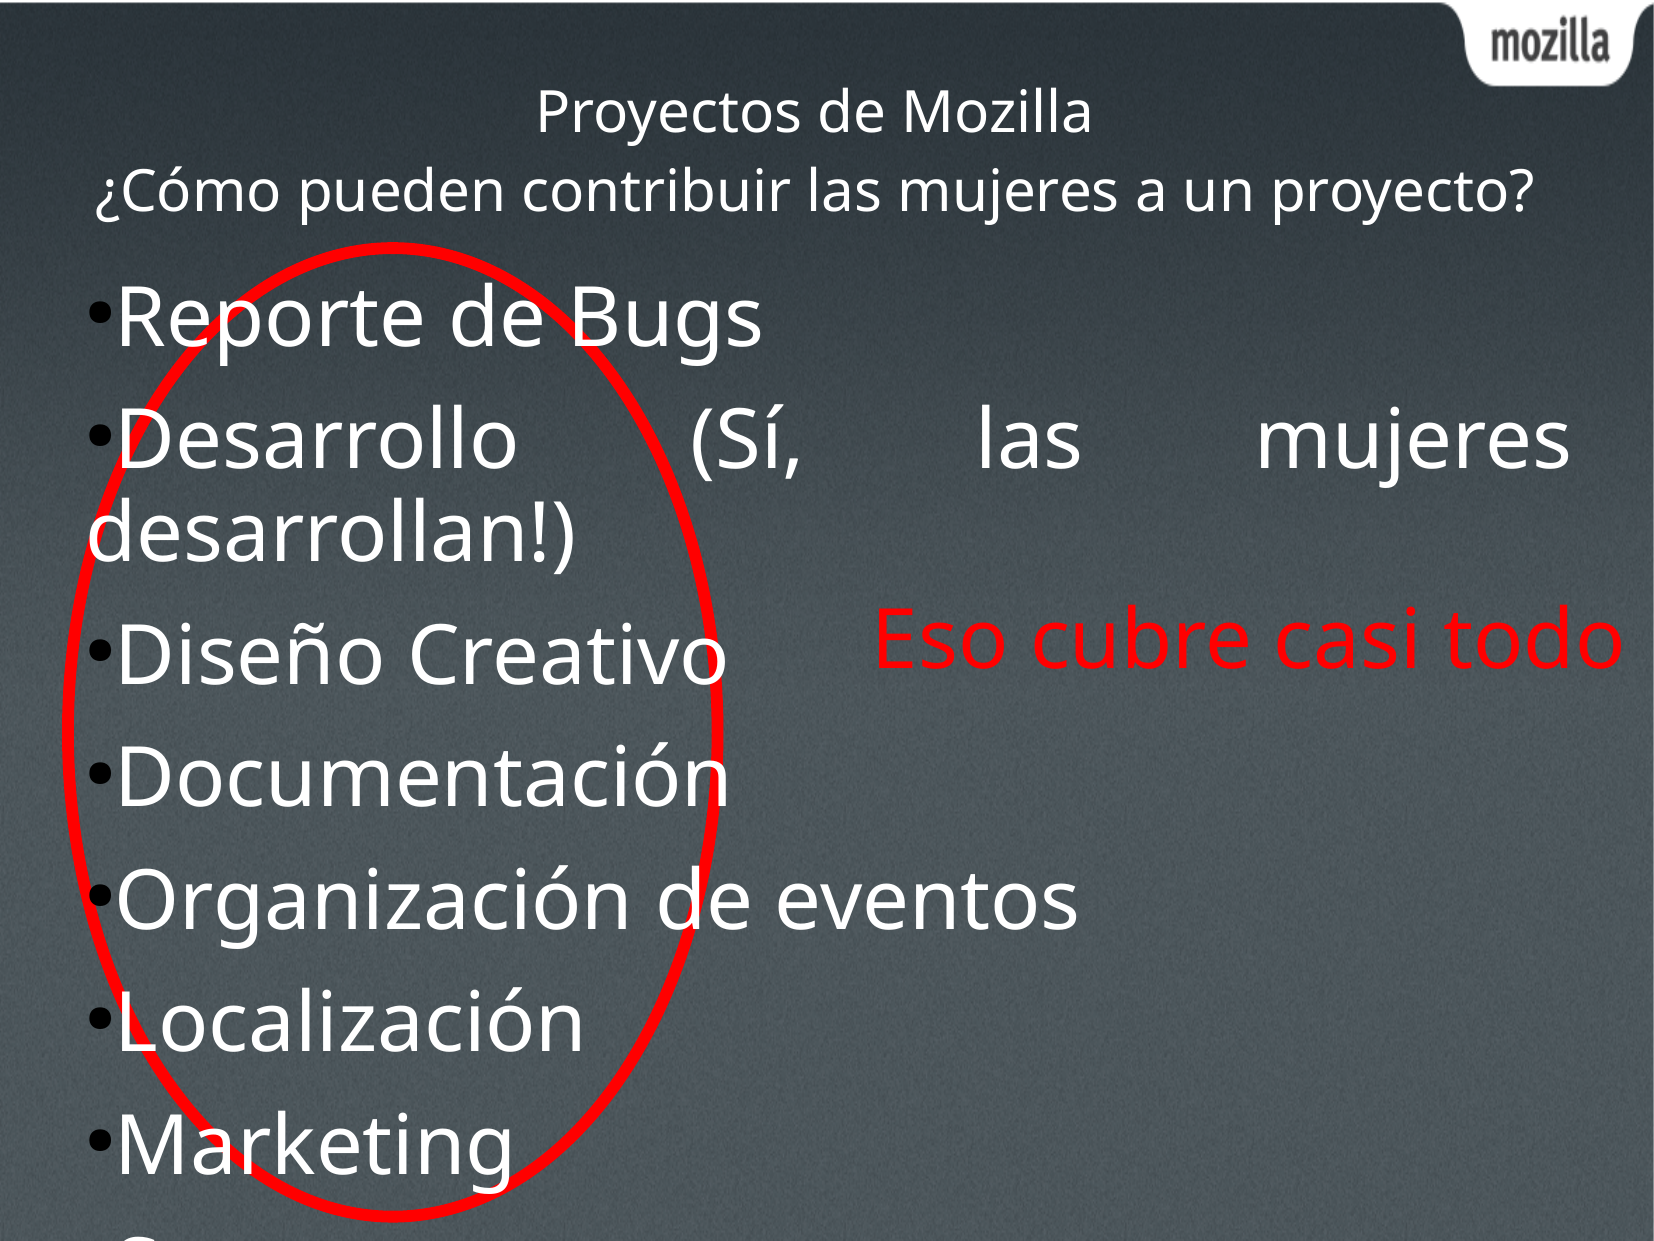

# Proyectos de Mozilla ¿Cómo pueden contribuir las mujeres a un proyecto?
Eso cubre casi todo
Reporte de Bugs
Desarrollo (Sí, las mujeres desarrollan!)
Diseño Creativo
Documentación
Organización de eventos
Localización
Marketing
Soporte							...